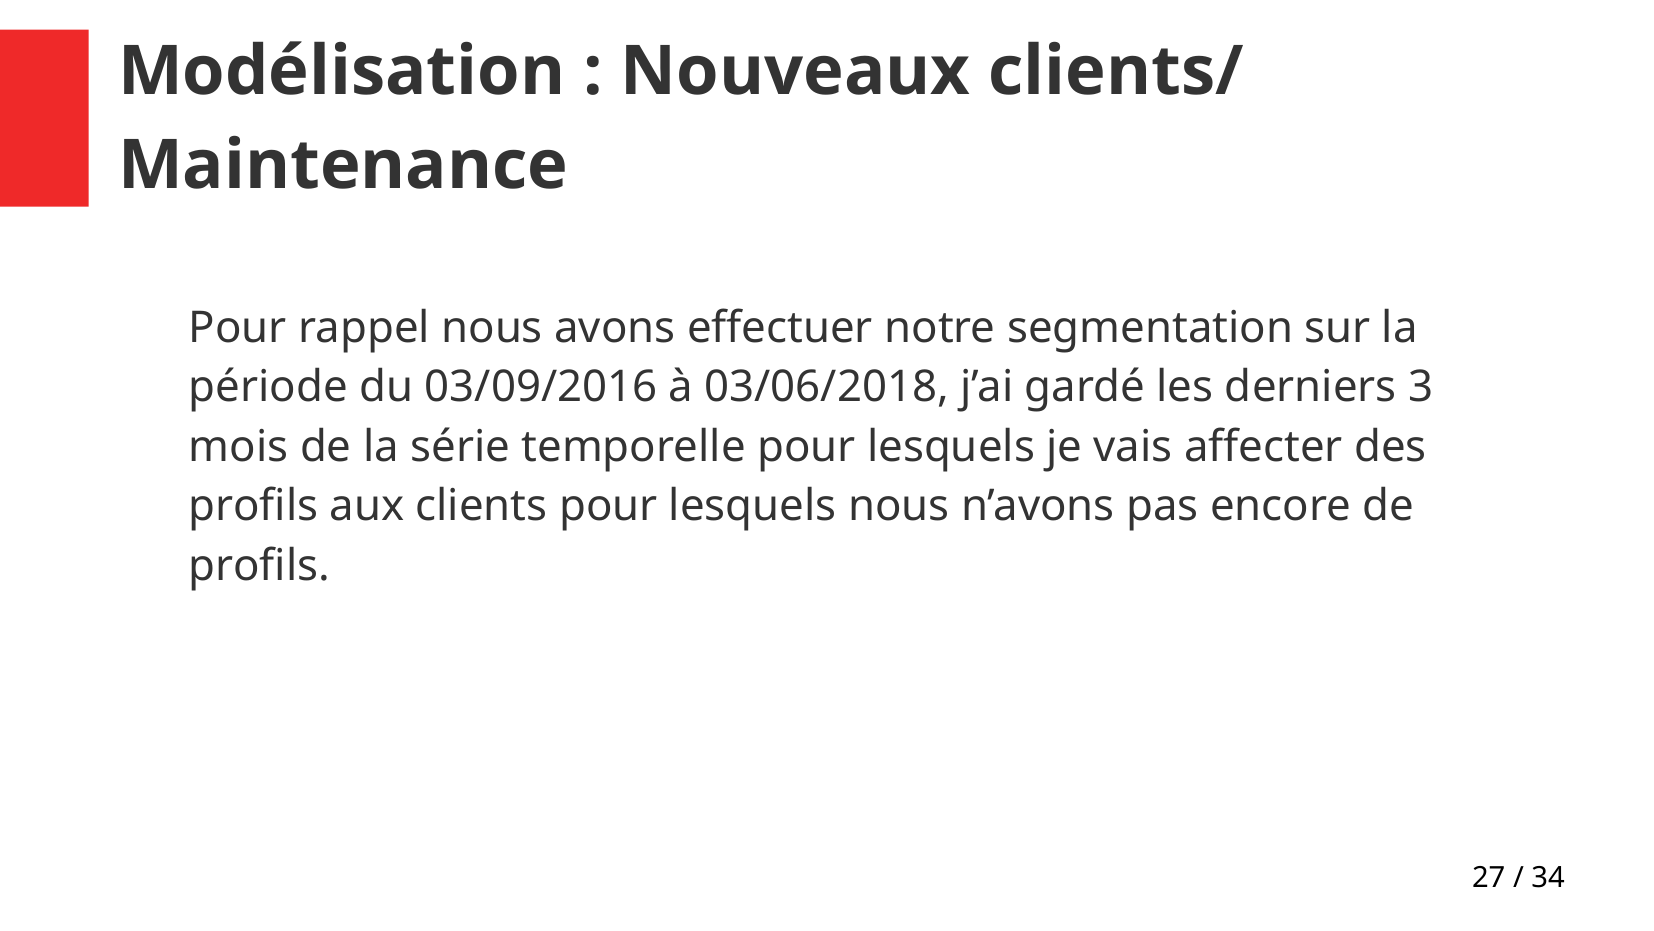

# Modélisation : Nouveaux clients/ Maintenance
Pour rappel nous avons effectuer notre segmentation sur la période du 03/09/2016 à 03/06/2018, j’ai gardé les derniers 3 mois de la série temporelle pour lesquels je vais affecter des profils aux clients pour lesquels nous n’avons pas encore de profils.
27